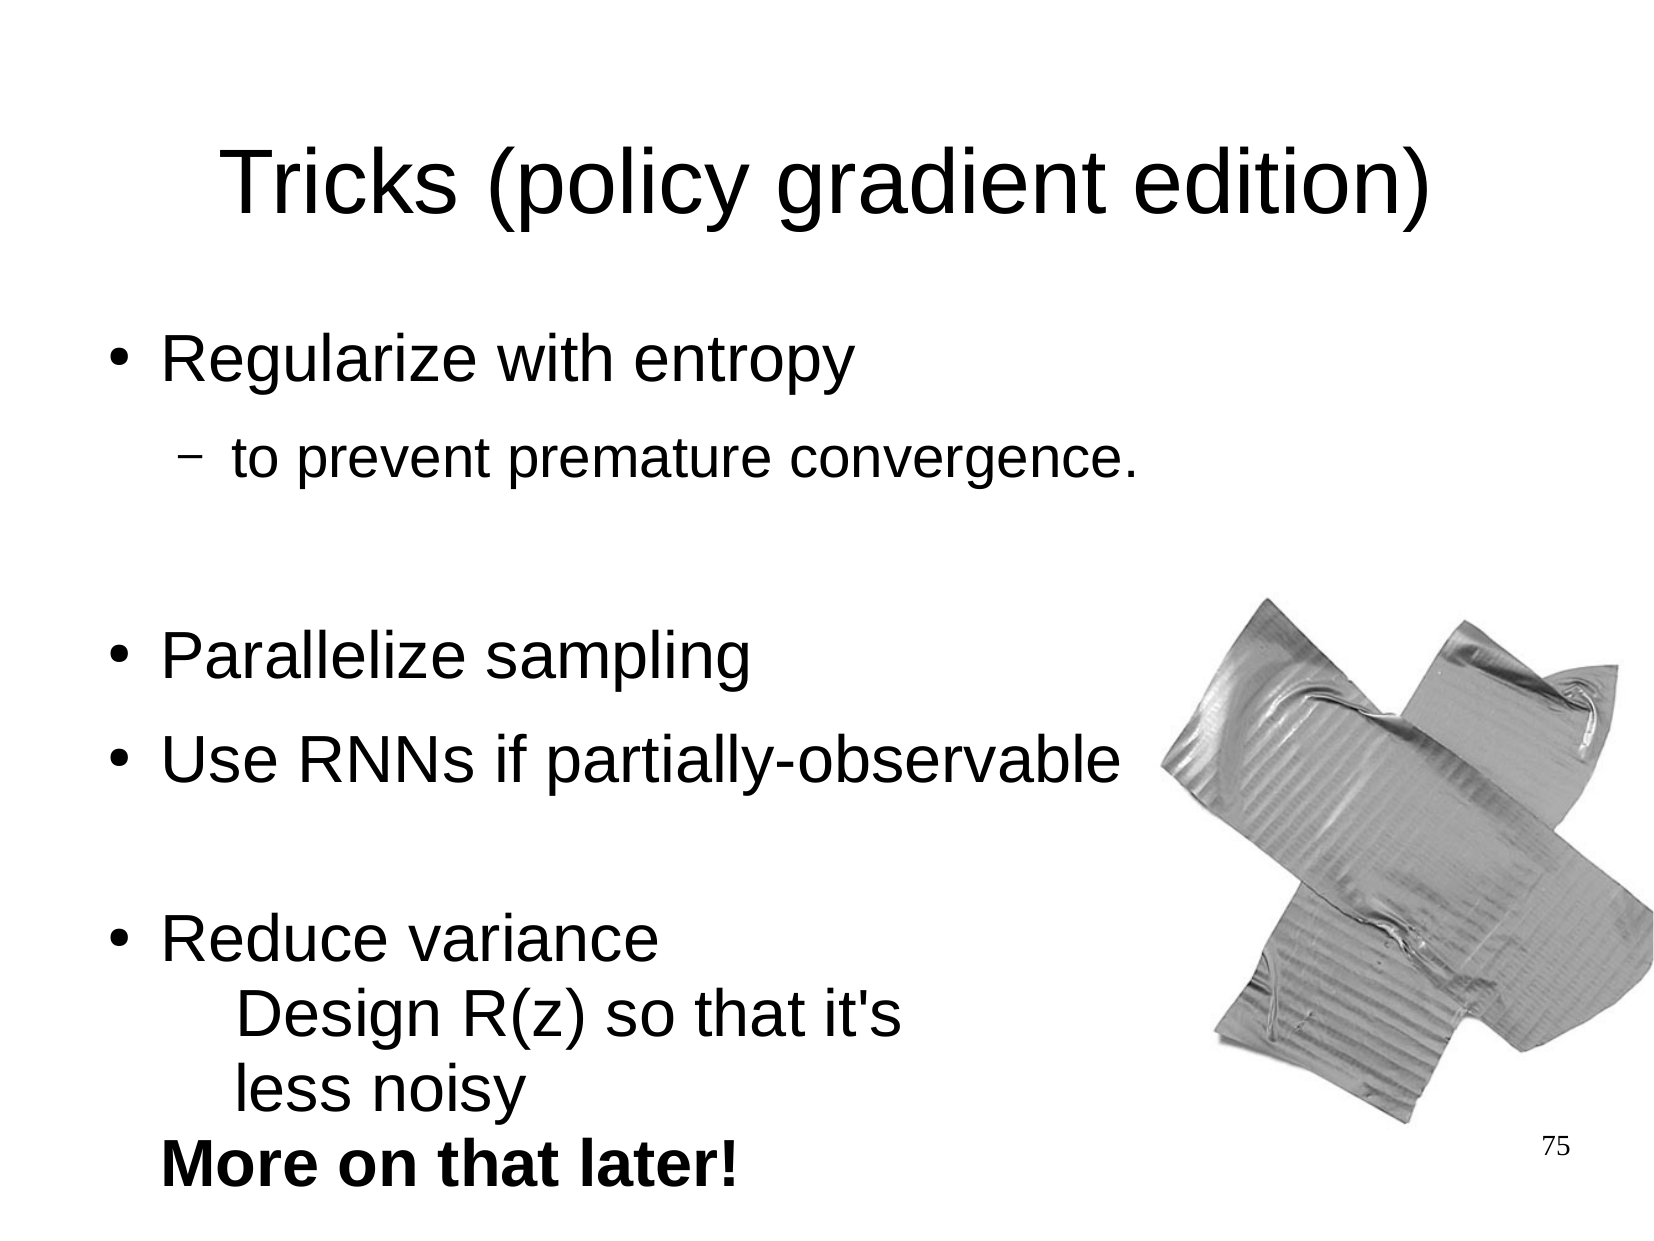

# Tricks (policy gradient edition)
Regularize with entropy
to prevent premature convergence.
Parallelize sampling
Use RNNs if partially-observable
Reduce variance
	Design R(z) so that it's
 less noisy
More on that later!
75